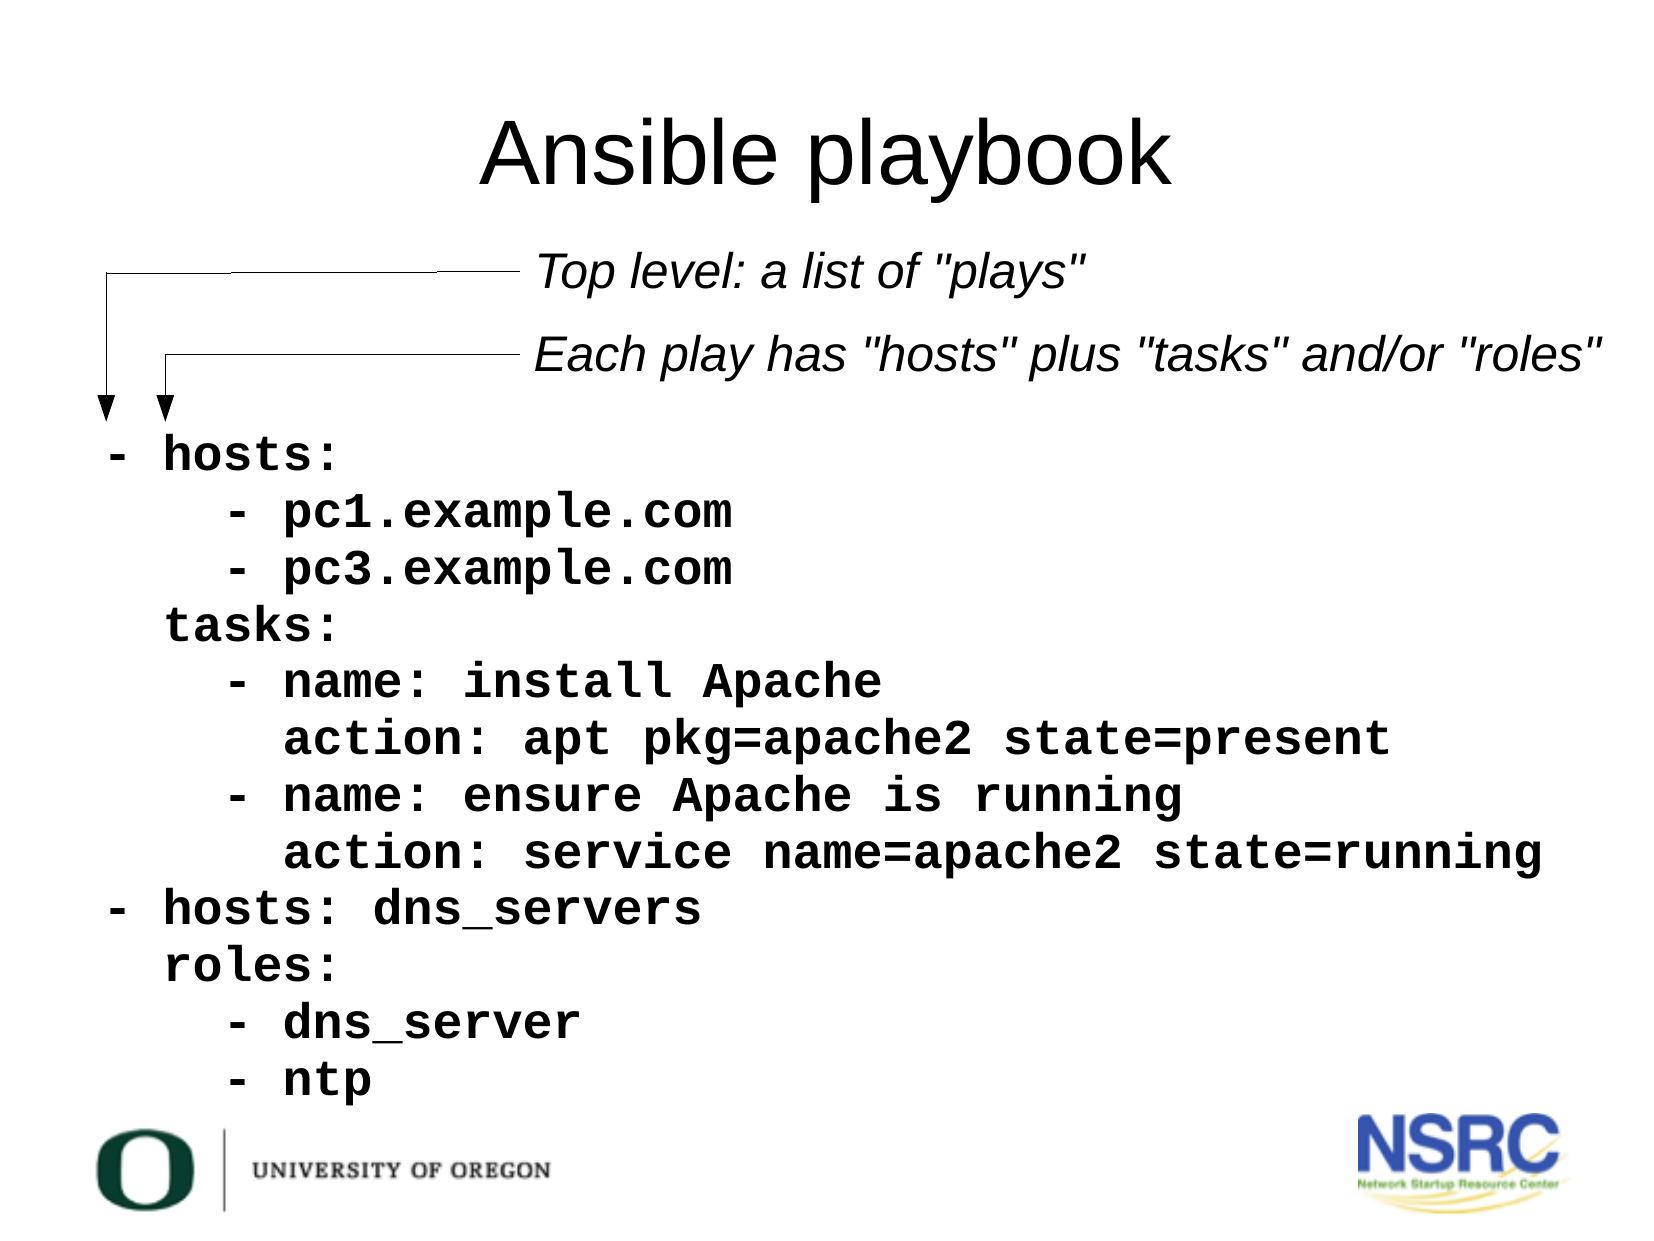

# Ansible playbook
Top level: a list of "plays"
Each play has "hosts" plus "tasks" and/or "roles"
- hosts:
 - pc1.example.com
 - pc3.example.com
 tasks:
 - name: install Apache
 action: apt pkg=apache2 state=present
 - name: ensure Apache is running
 action: service name=apache2 state=running
- hosts: dns_servers
 roles:
 - dns_server
 - ntp